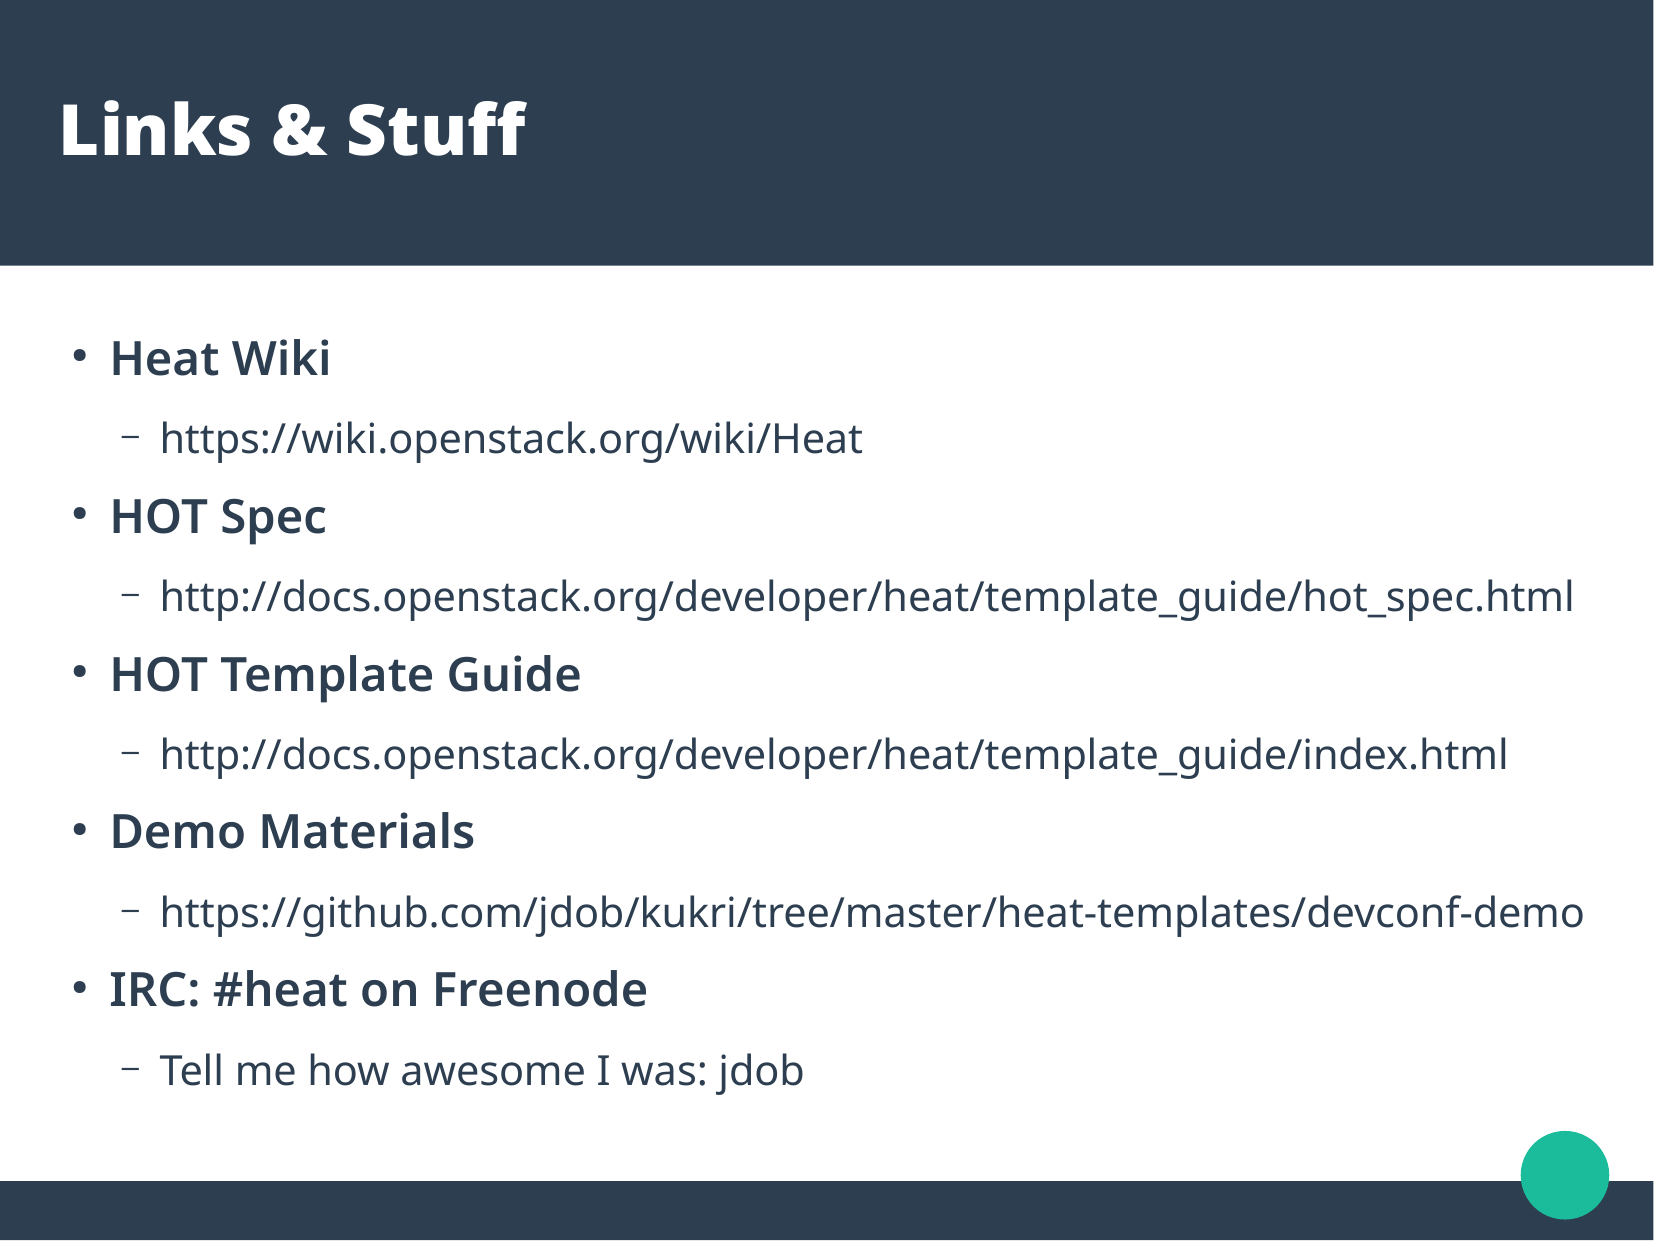

# Links & Stuff
Heat Wiki
https://wiki.openstack.org/wiki/Heat
HOT Spec
http://docs.openstack.org/developer/heat/template_guide/hot_spec.html
HOT Template Guide
http://docs.openstack.org/developer/heat/template_guide/index.html
Demo Materials
https://github.com/jdob/kukri/tree/master/heat-templates/devconf-demo
IRC: #heat on Freenode
Tell me how awesome I was: jdob